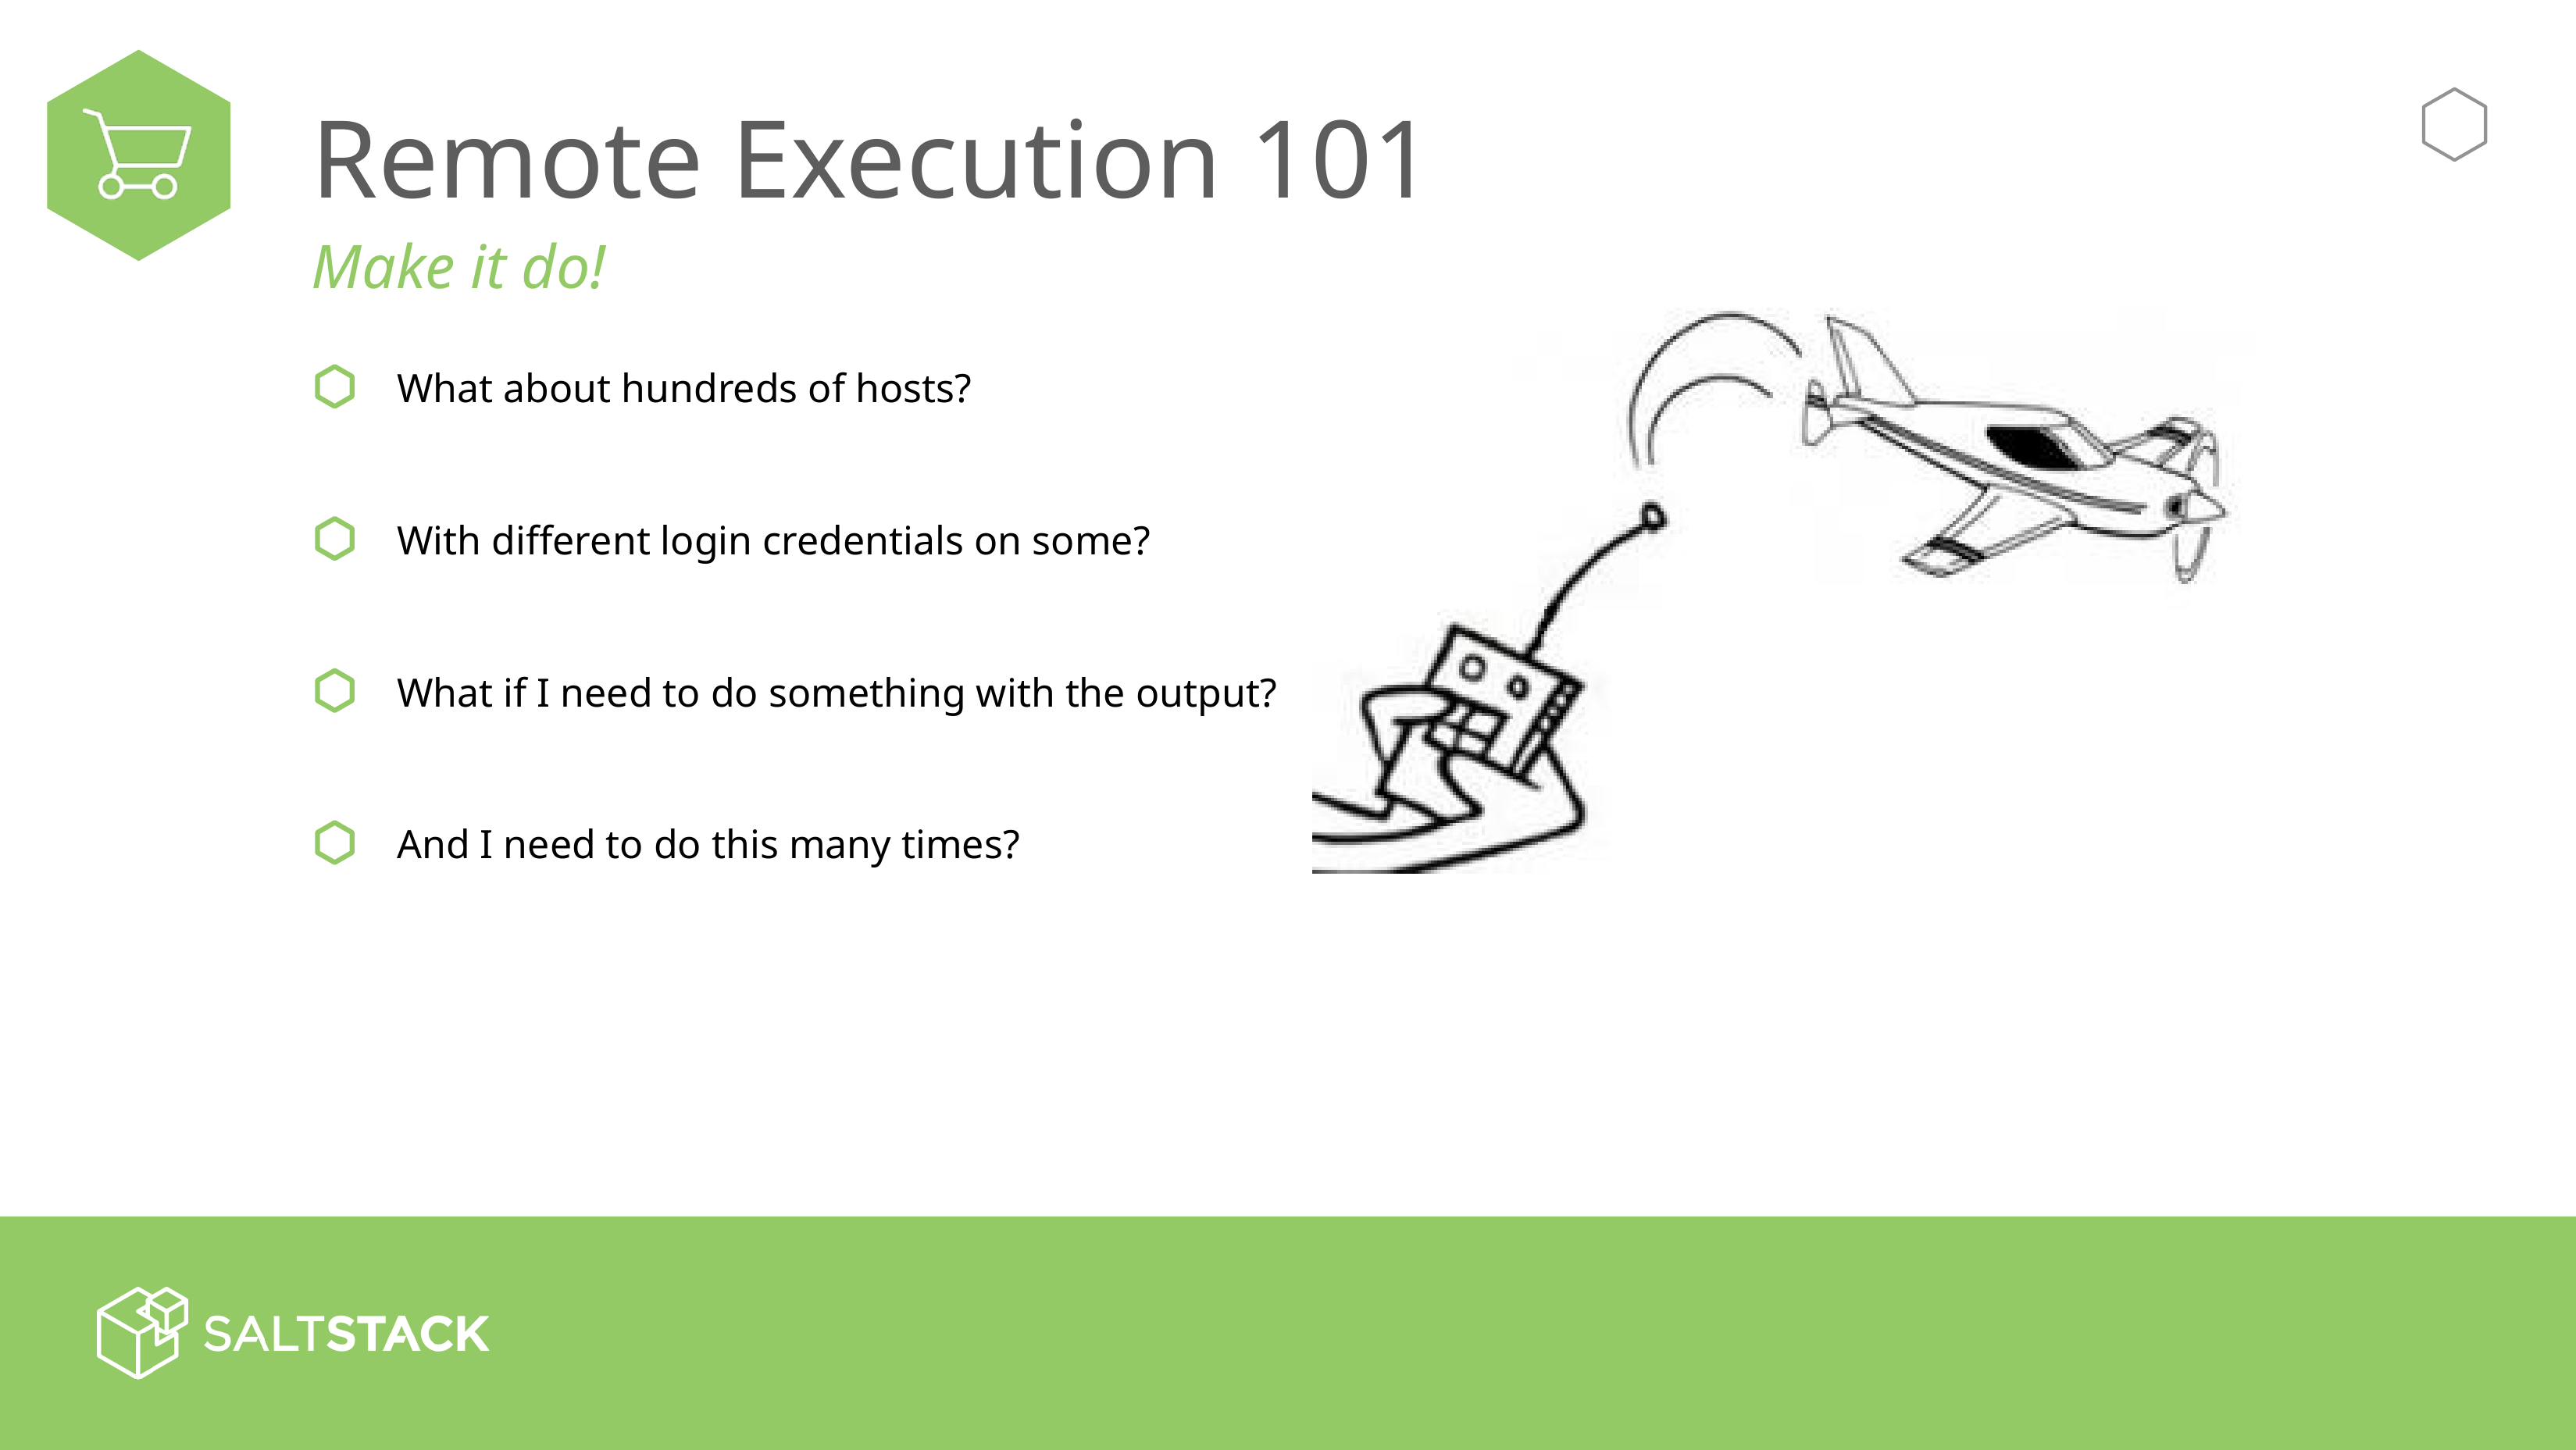

Remote Execution 101
Make it do!
What about hundreds of hosts?
With different login credentials on some?
What if I need to do something with the output?
And I need to do this many times?